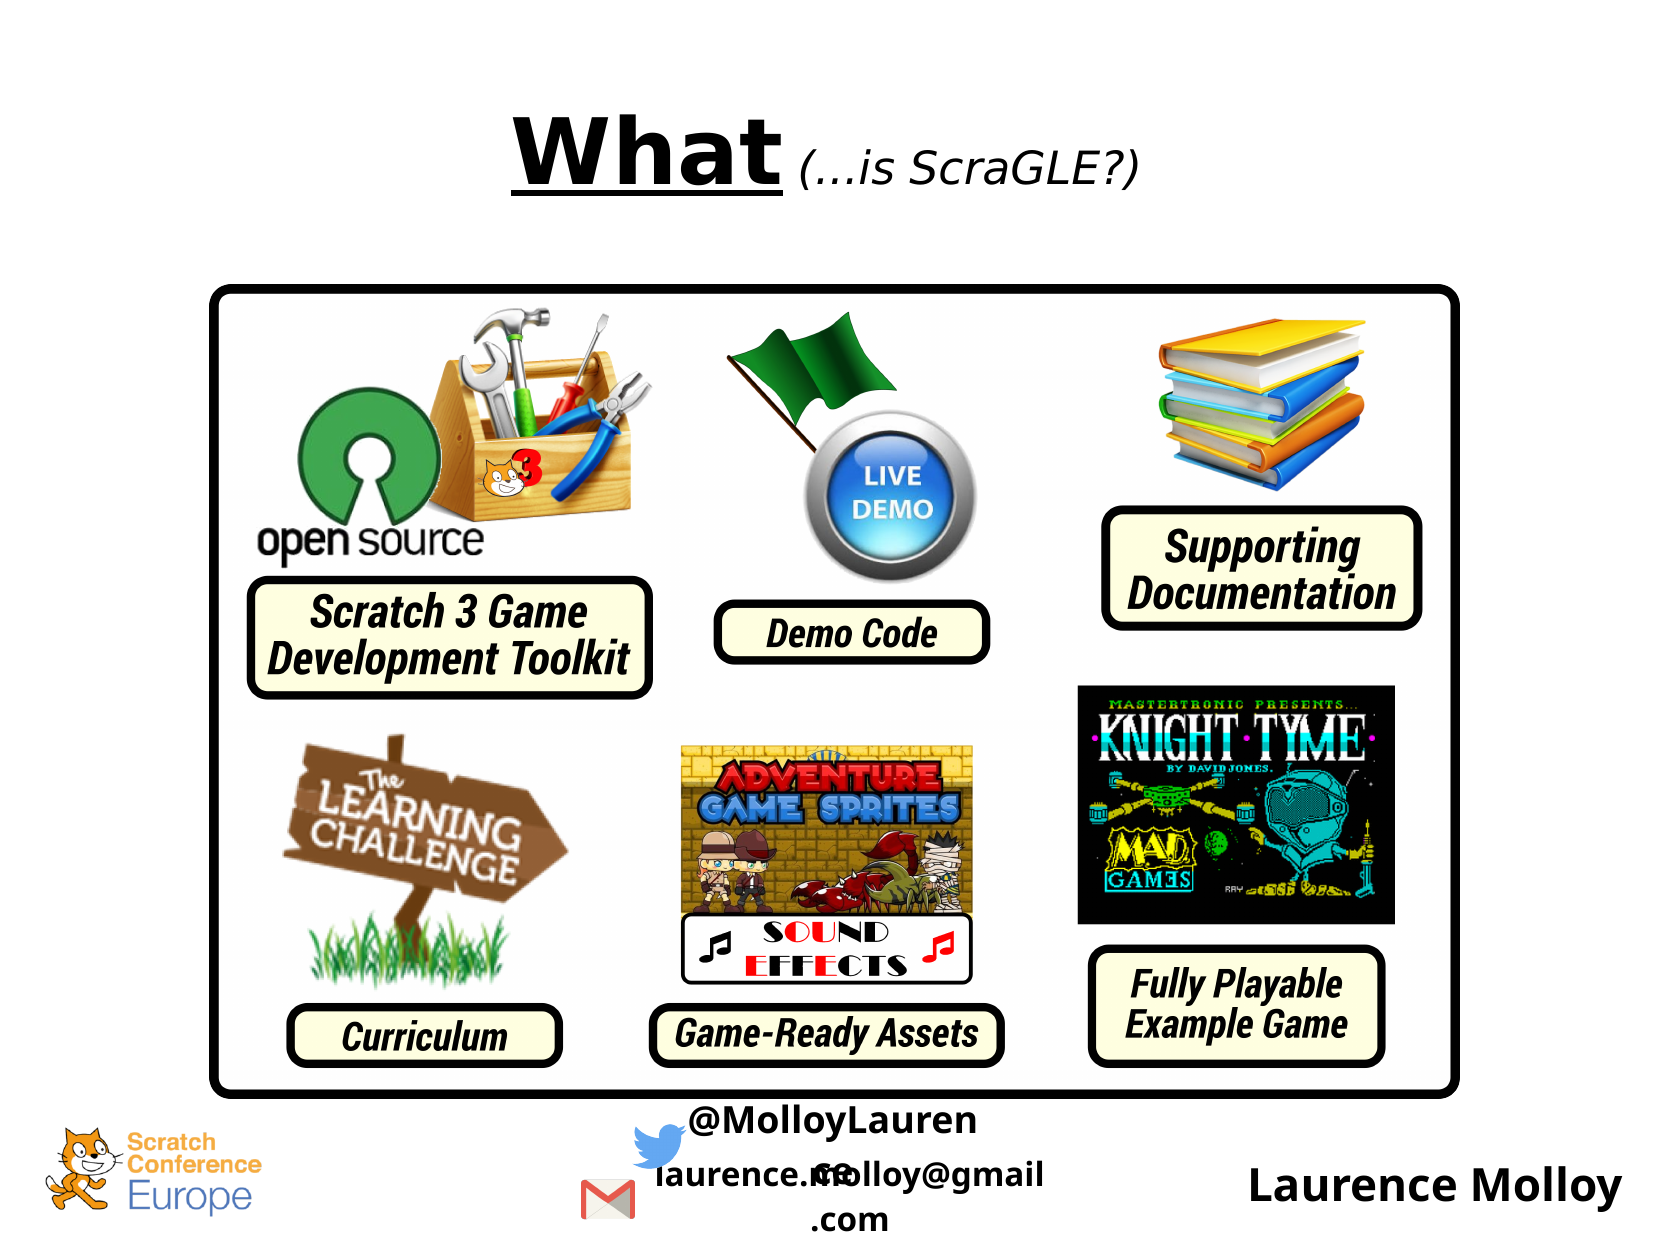

# What (...is ScraGLE?)
@MolloyLaurence
Laurence Molloy
laurence.molloy@gmail.com